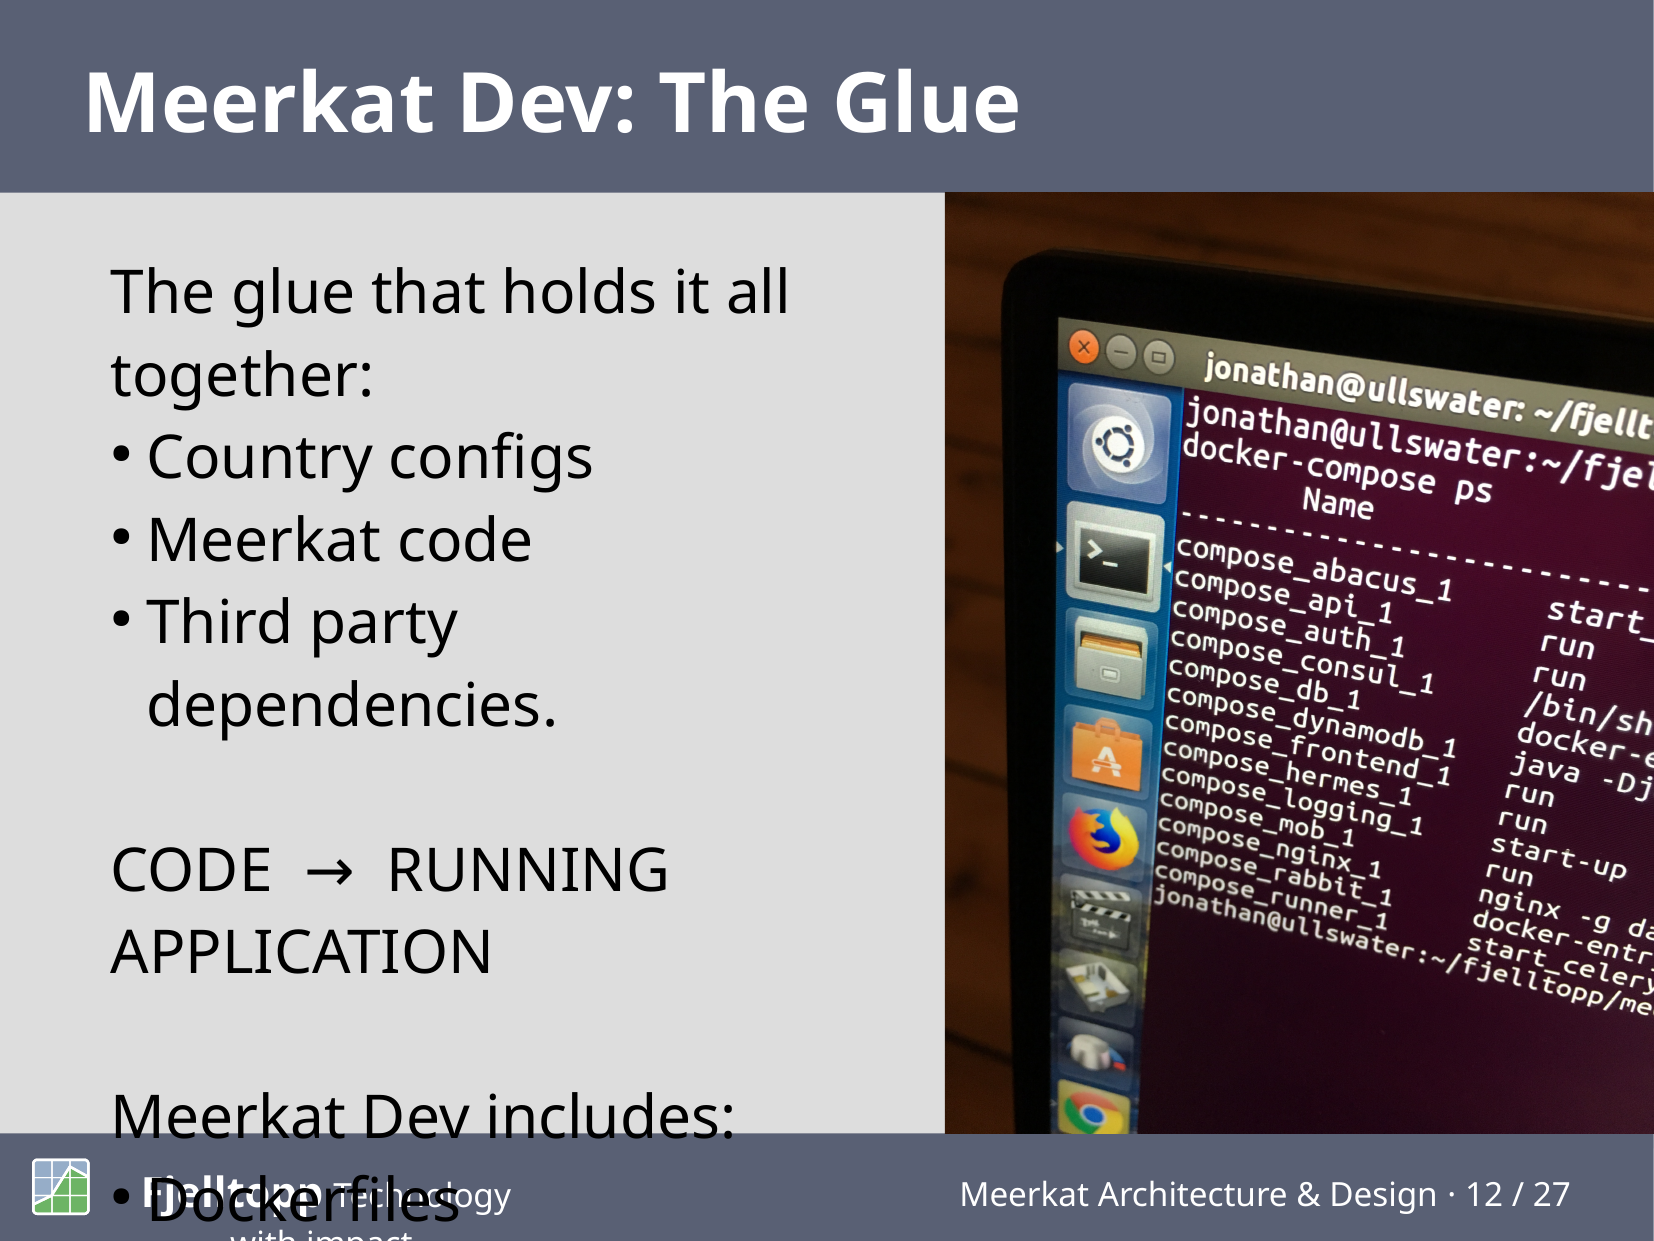

# Meerkat Dev: The Glue
The glue that holds it all together:
Country configs
Meerkat code
Third party dependencies.
CODE → RUNNING APPLICATION
Meerkat Dev includes:
Dockerfiles
Docker Compose configs
Utility scripts
12